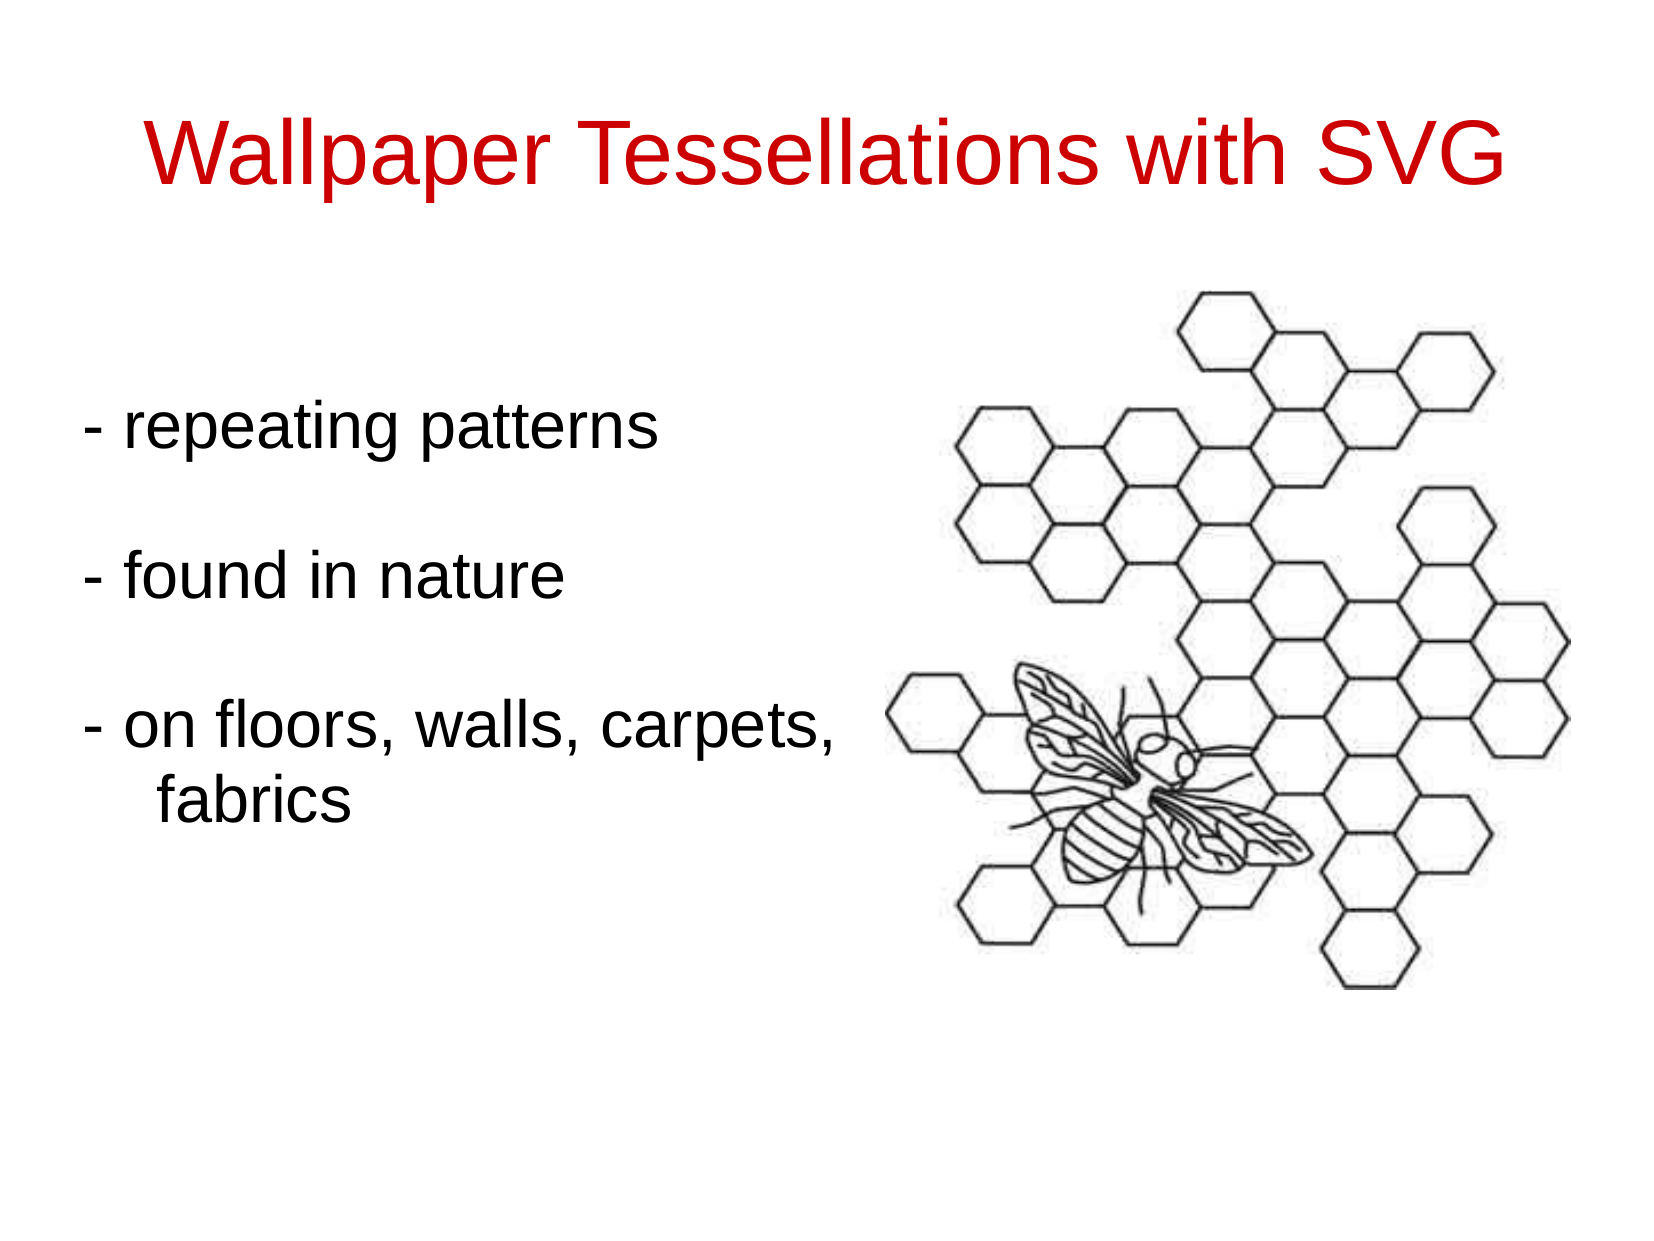

# Wallpaper Tessellations with SVG
- repeating patterns
- found in nature
- on floors, walls, carpets,
 fabrics